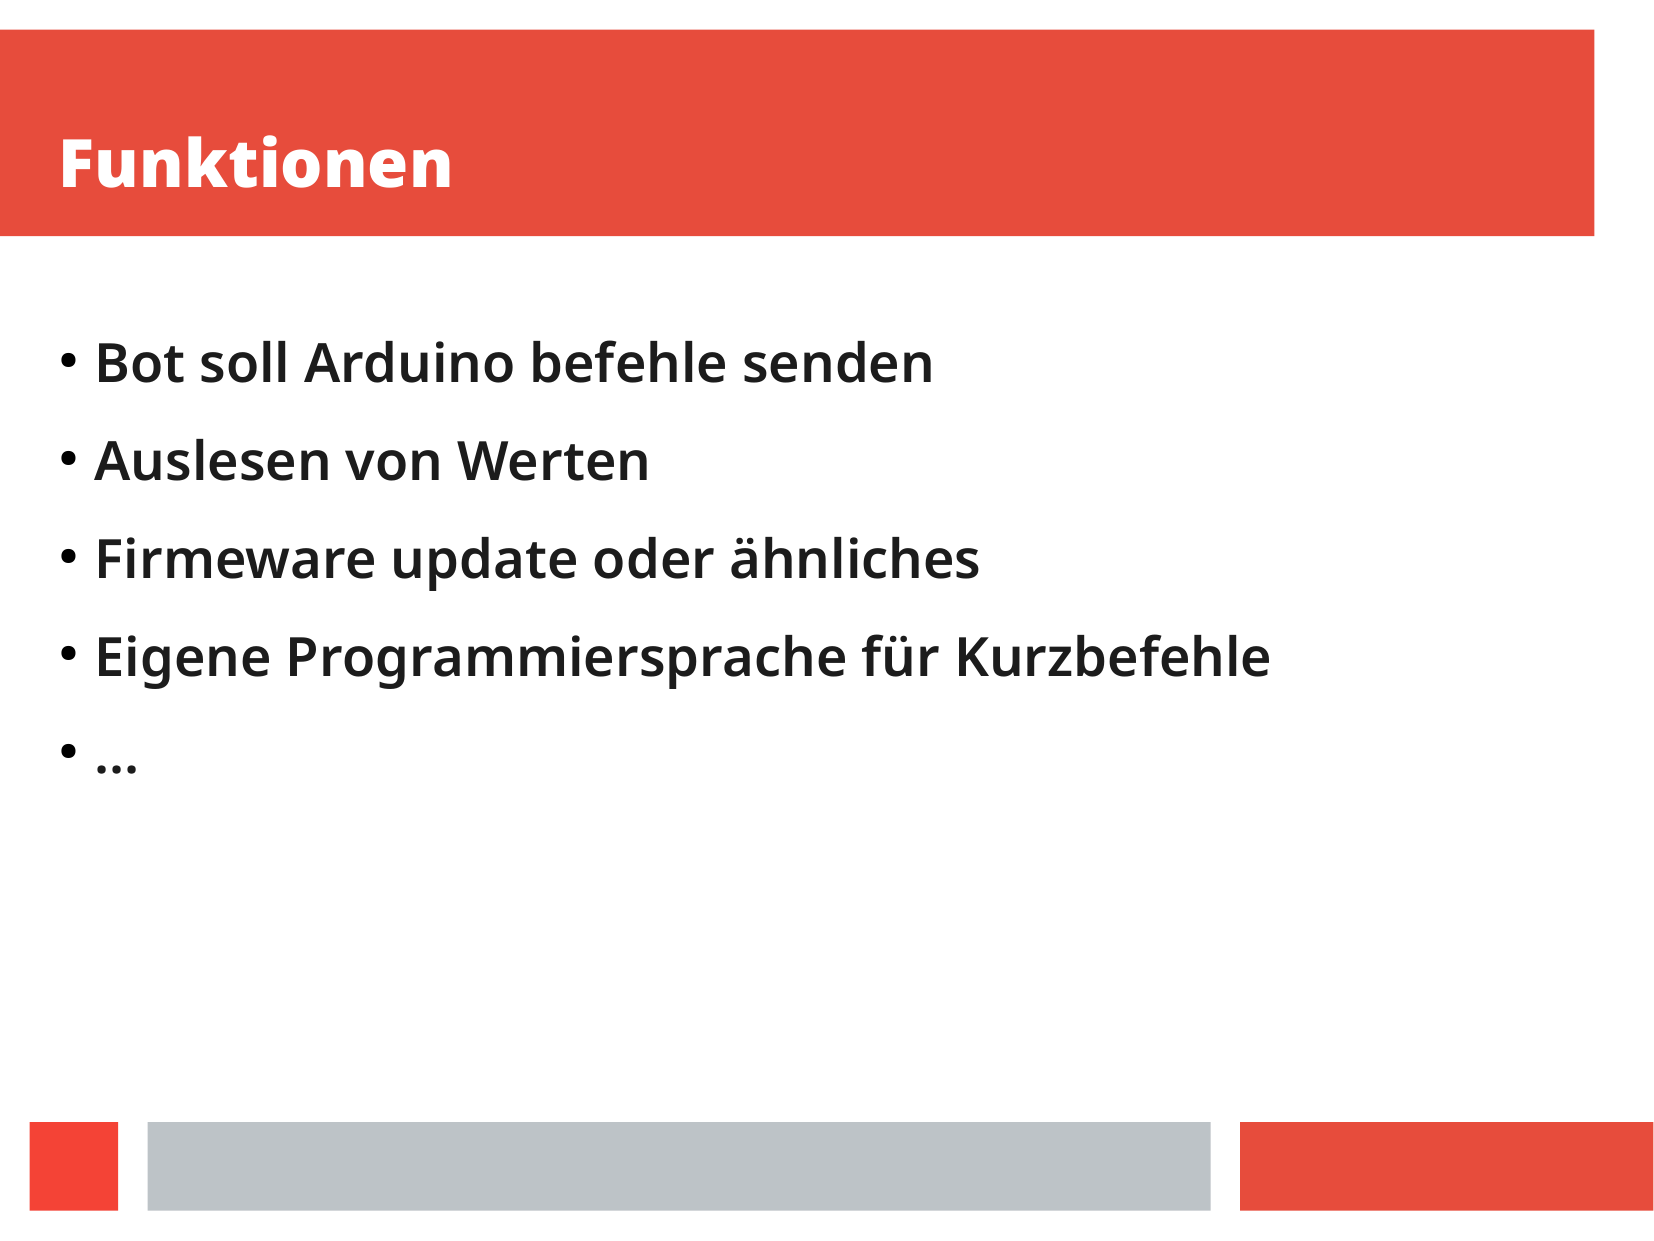

# Funktionen
Bot soll Arduino befehle senden
Auslesen von Werten
Firmeware update oder ähnliches
Eigene Programmiersprache für Kurzbefehle
...